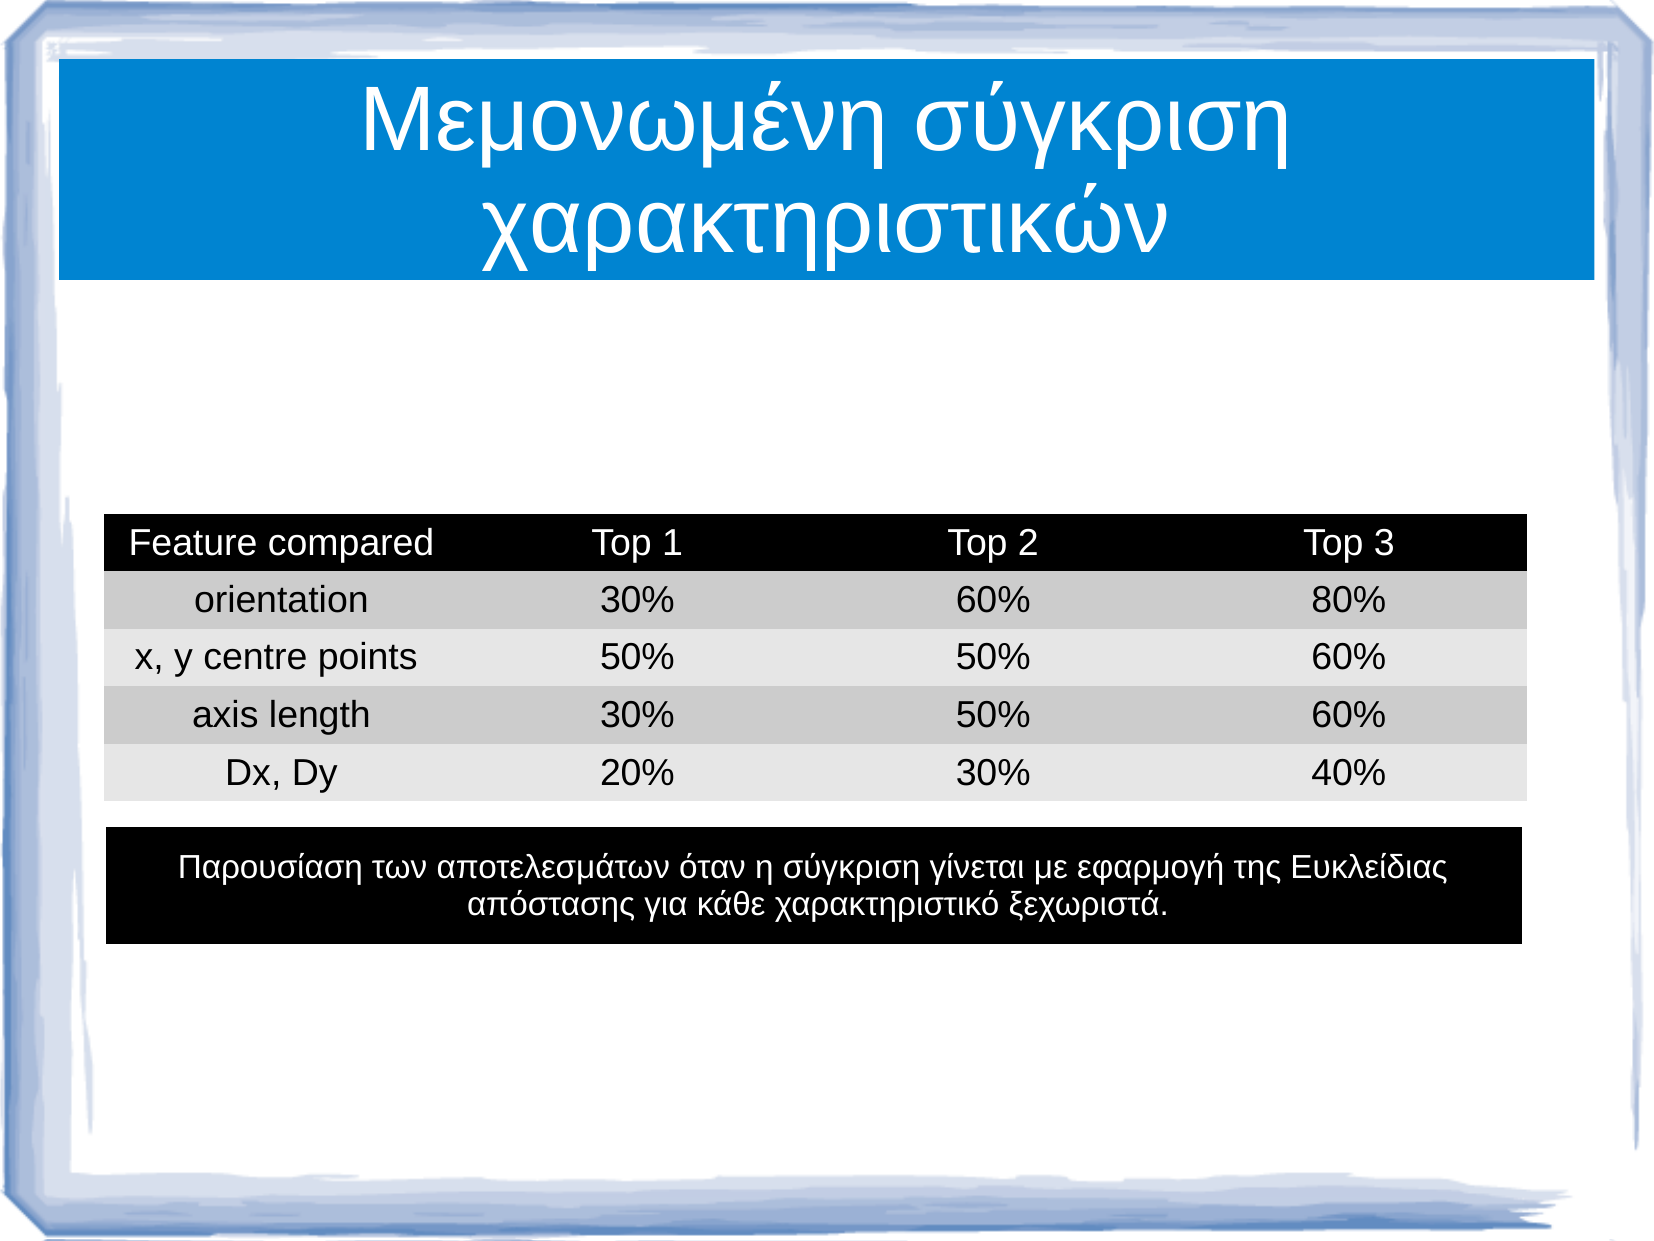

# Μεμονωμένη σύγκριση χαρακτηριστικών
| Feature compared | Top 1 | Top 2 | Top 3 |
| --- | --- | --- | --- |
| οrientation | 30% | 60% | 80% |
| x, y centre points | 50% | 50% | 60% |
| axis length | 30% | 50% | 60% |
| Dx, Dy | 20% | 30% | 40% |
Παρουσίαση των αποτελεσμάτων όταν η σύγκριση γίνεται με εφαρμογή της Ευκλείδιας
 απόστασης για κάθε χαρακτηριστικό ξεχωριστά.